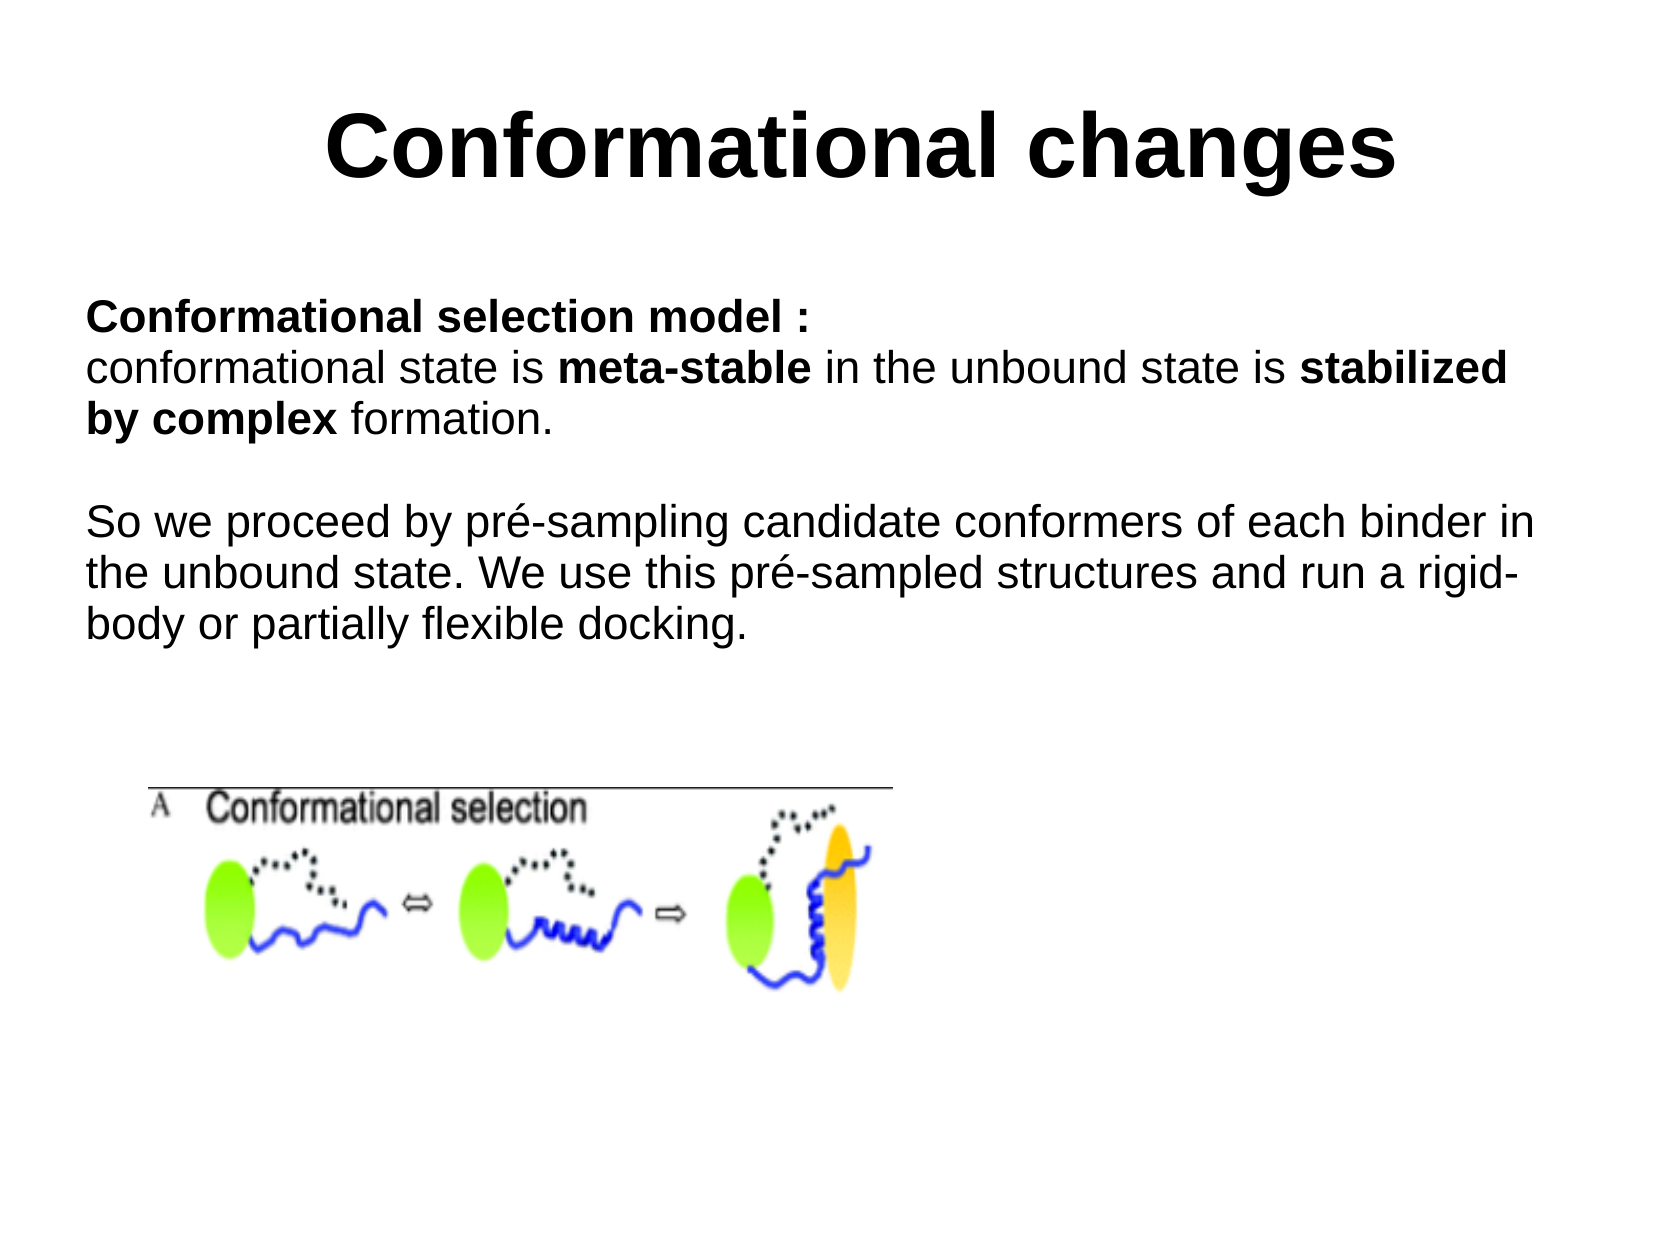

Conformational changes
Conformational selection model :
conformational state is meta-stable in the unbound state is stabilized by complex formation.
So we proceed by pré-sampling candidate conformers of each binder in the unbound state. We use this pré-sampled structures and run a rigid-body or partially flexible docking.